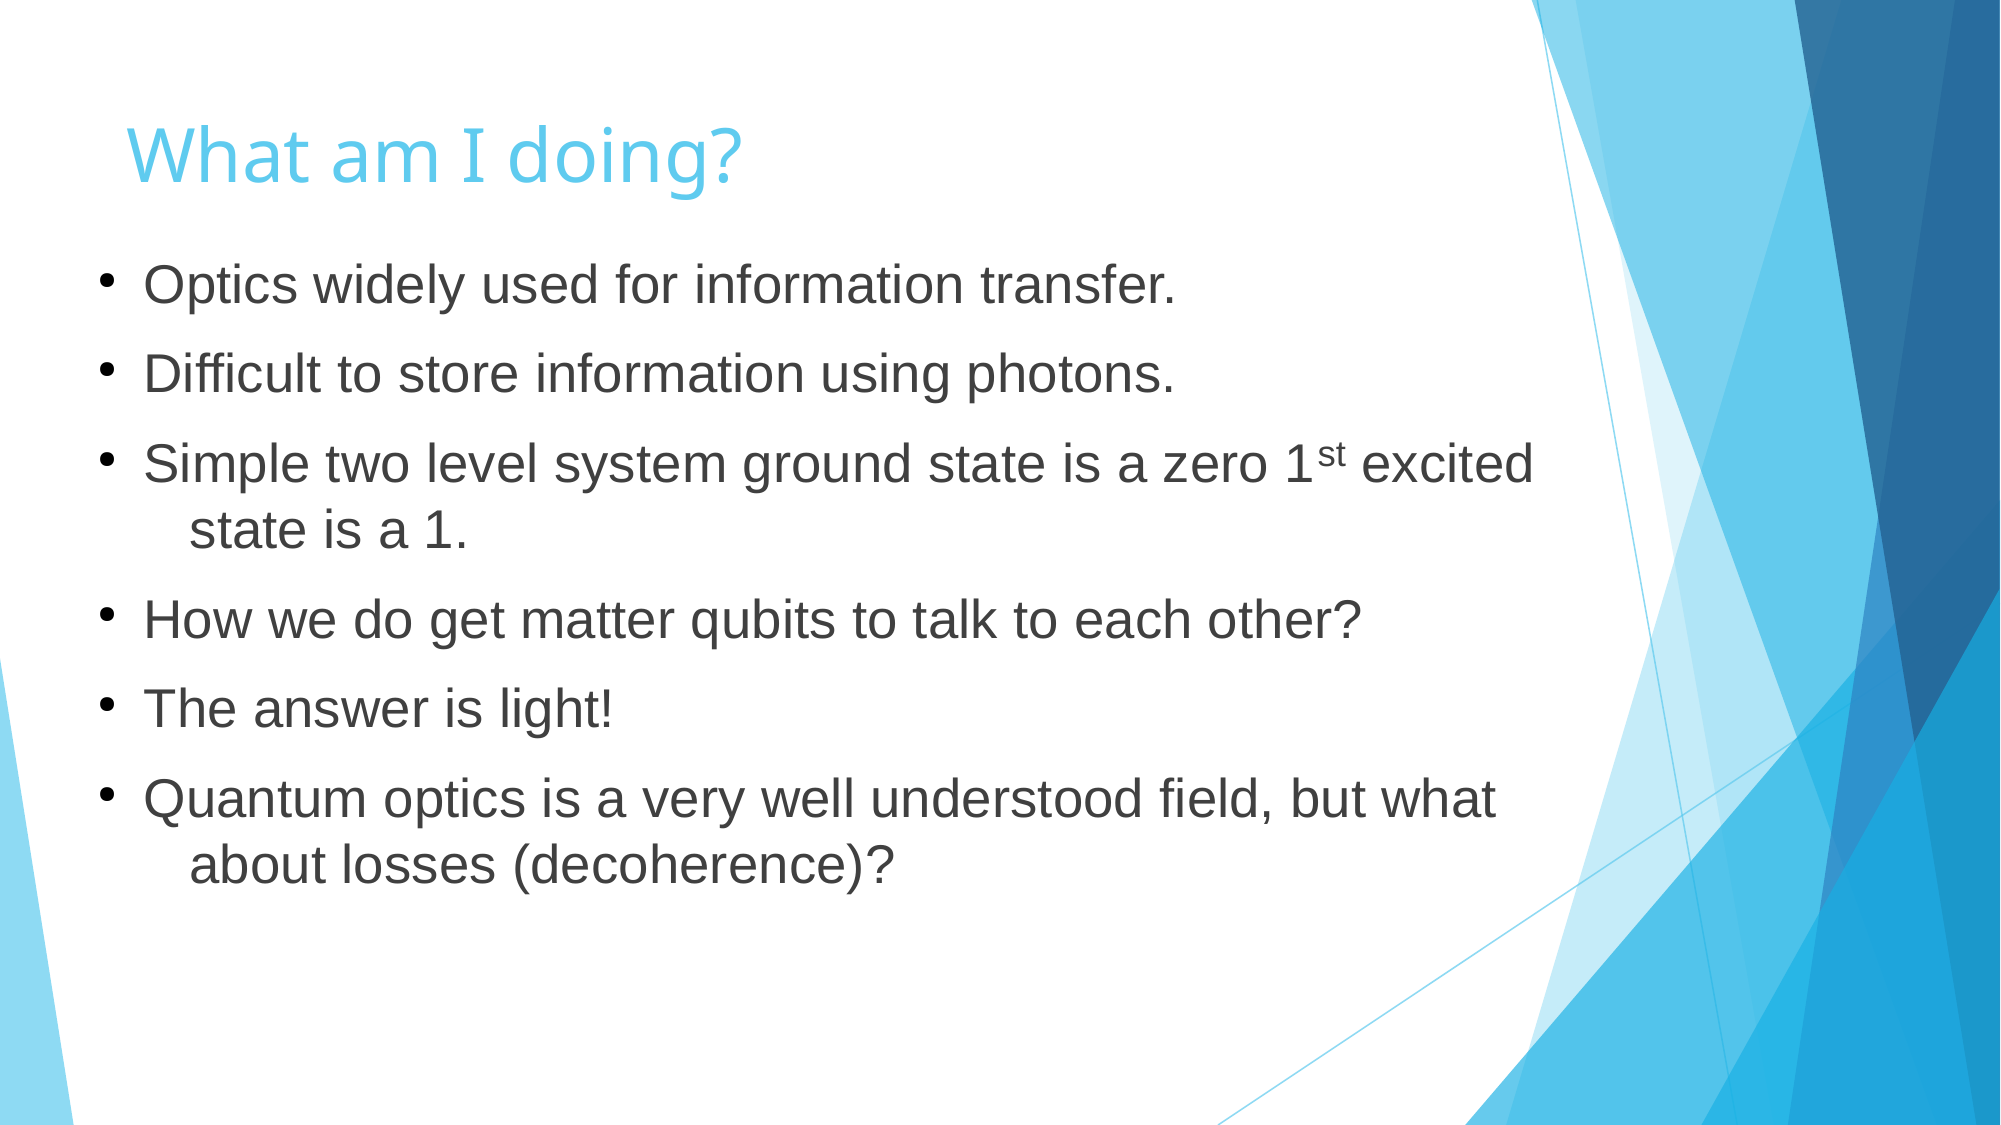

# What am I doing?
Optics widely used for information transfer.
Difficult to store information using photons.
Simple two level system ground state is a zero 1st excited state is a 1.
How we do get matter qubits to talk to each other?
The answer is light!
Quantum optics is a very well understood field, but what about losses (decoherence)?